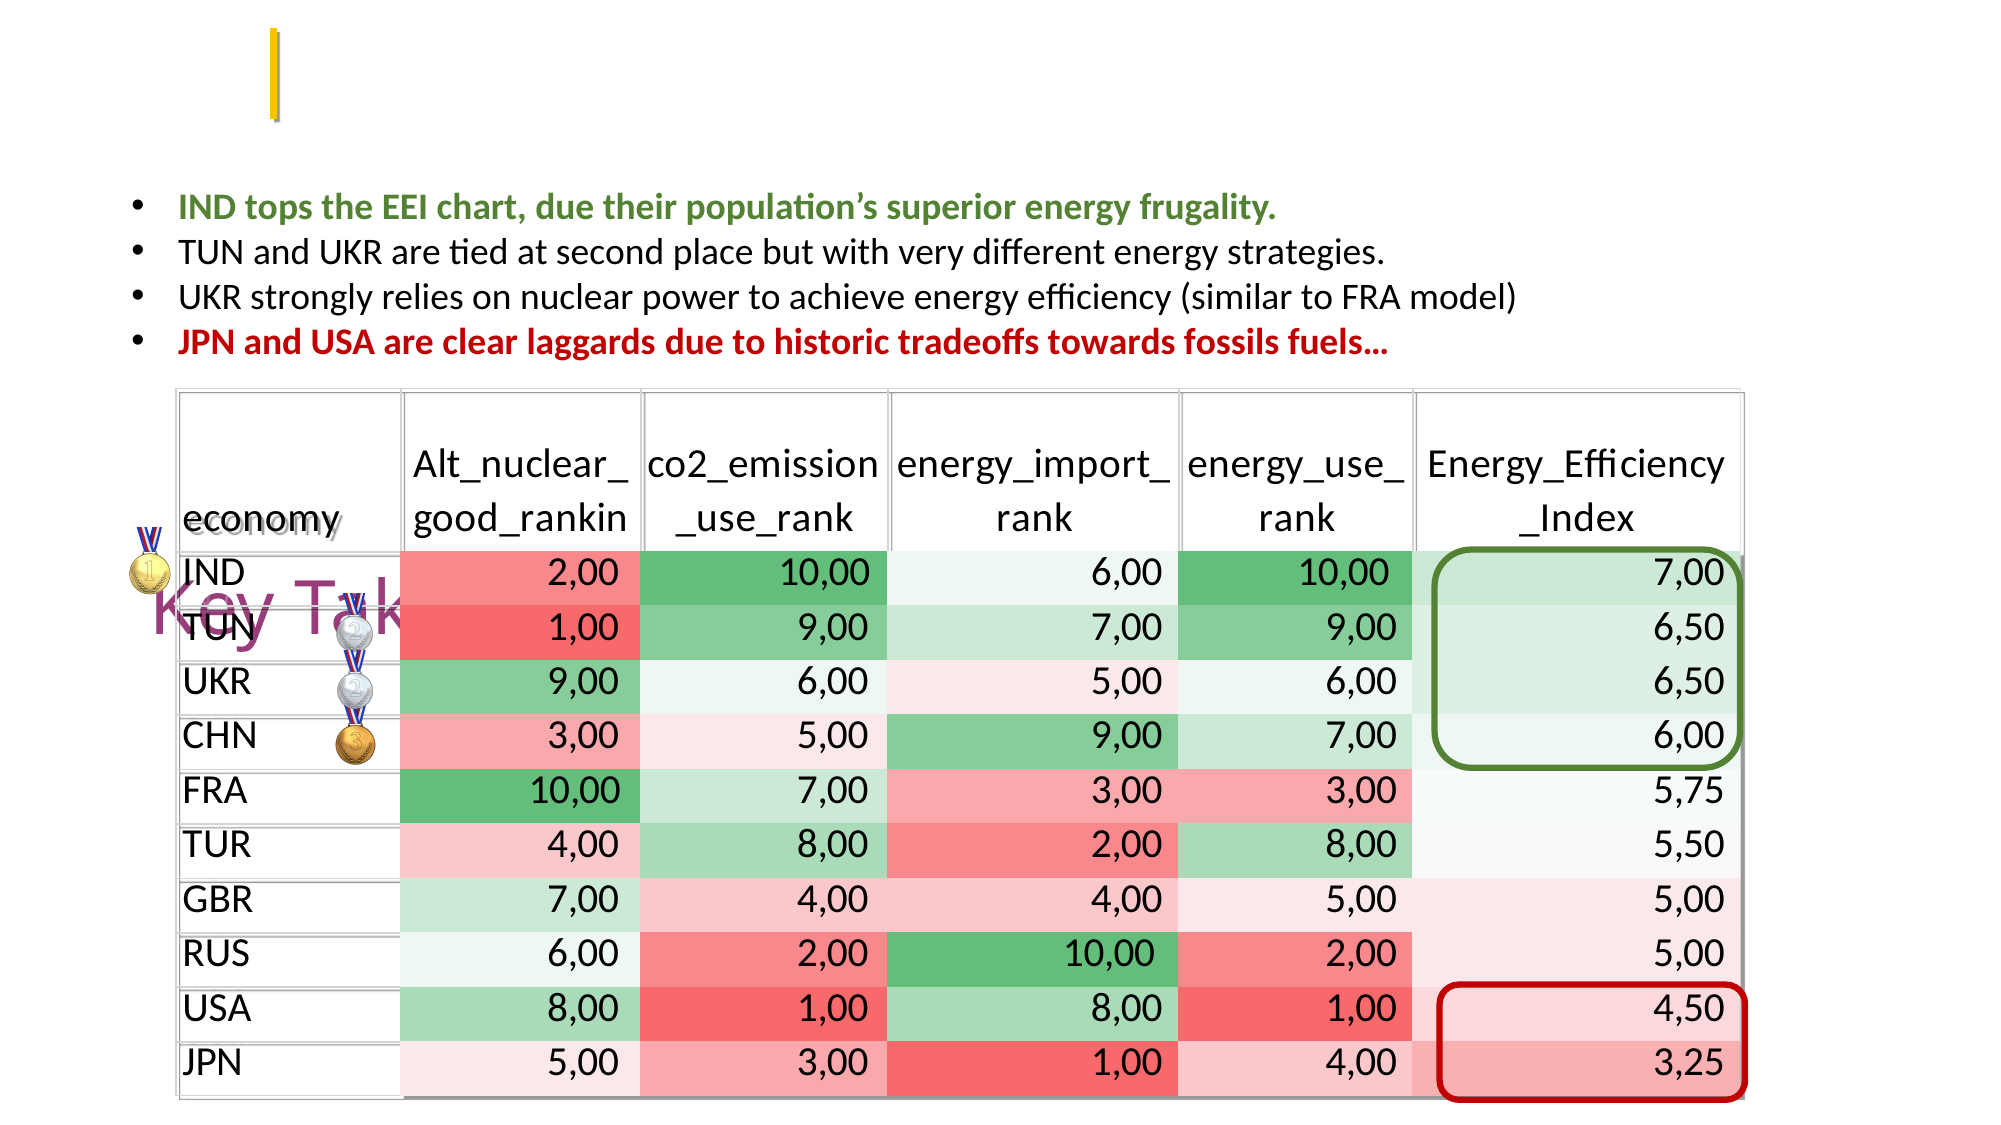

IND tops the EEI chart, due their population’s superior energy frugality.
TUN and UKR are tied at second place but with very different energy strategies.
UKR strongly relies on nuclear power to achieve energy efficiency (similar to FRA model)
JPN and USA are clear laggards due to historic tradeoffs towards fossils fuels…
# Key Takeaways (1/2)
5